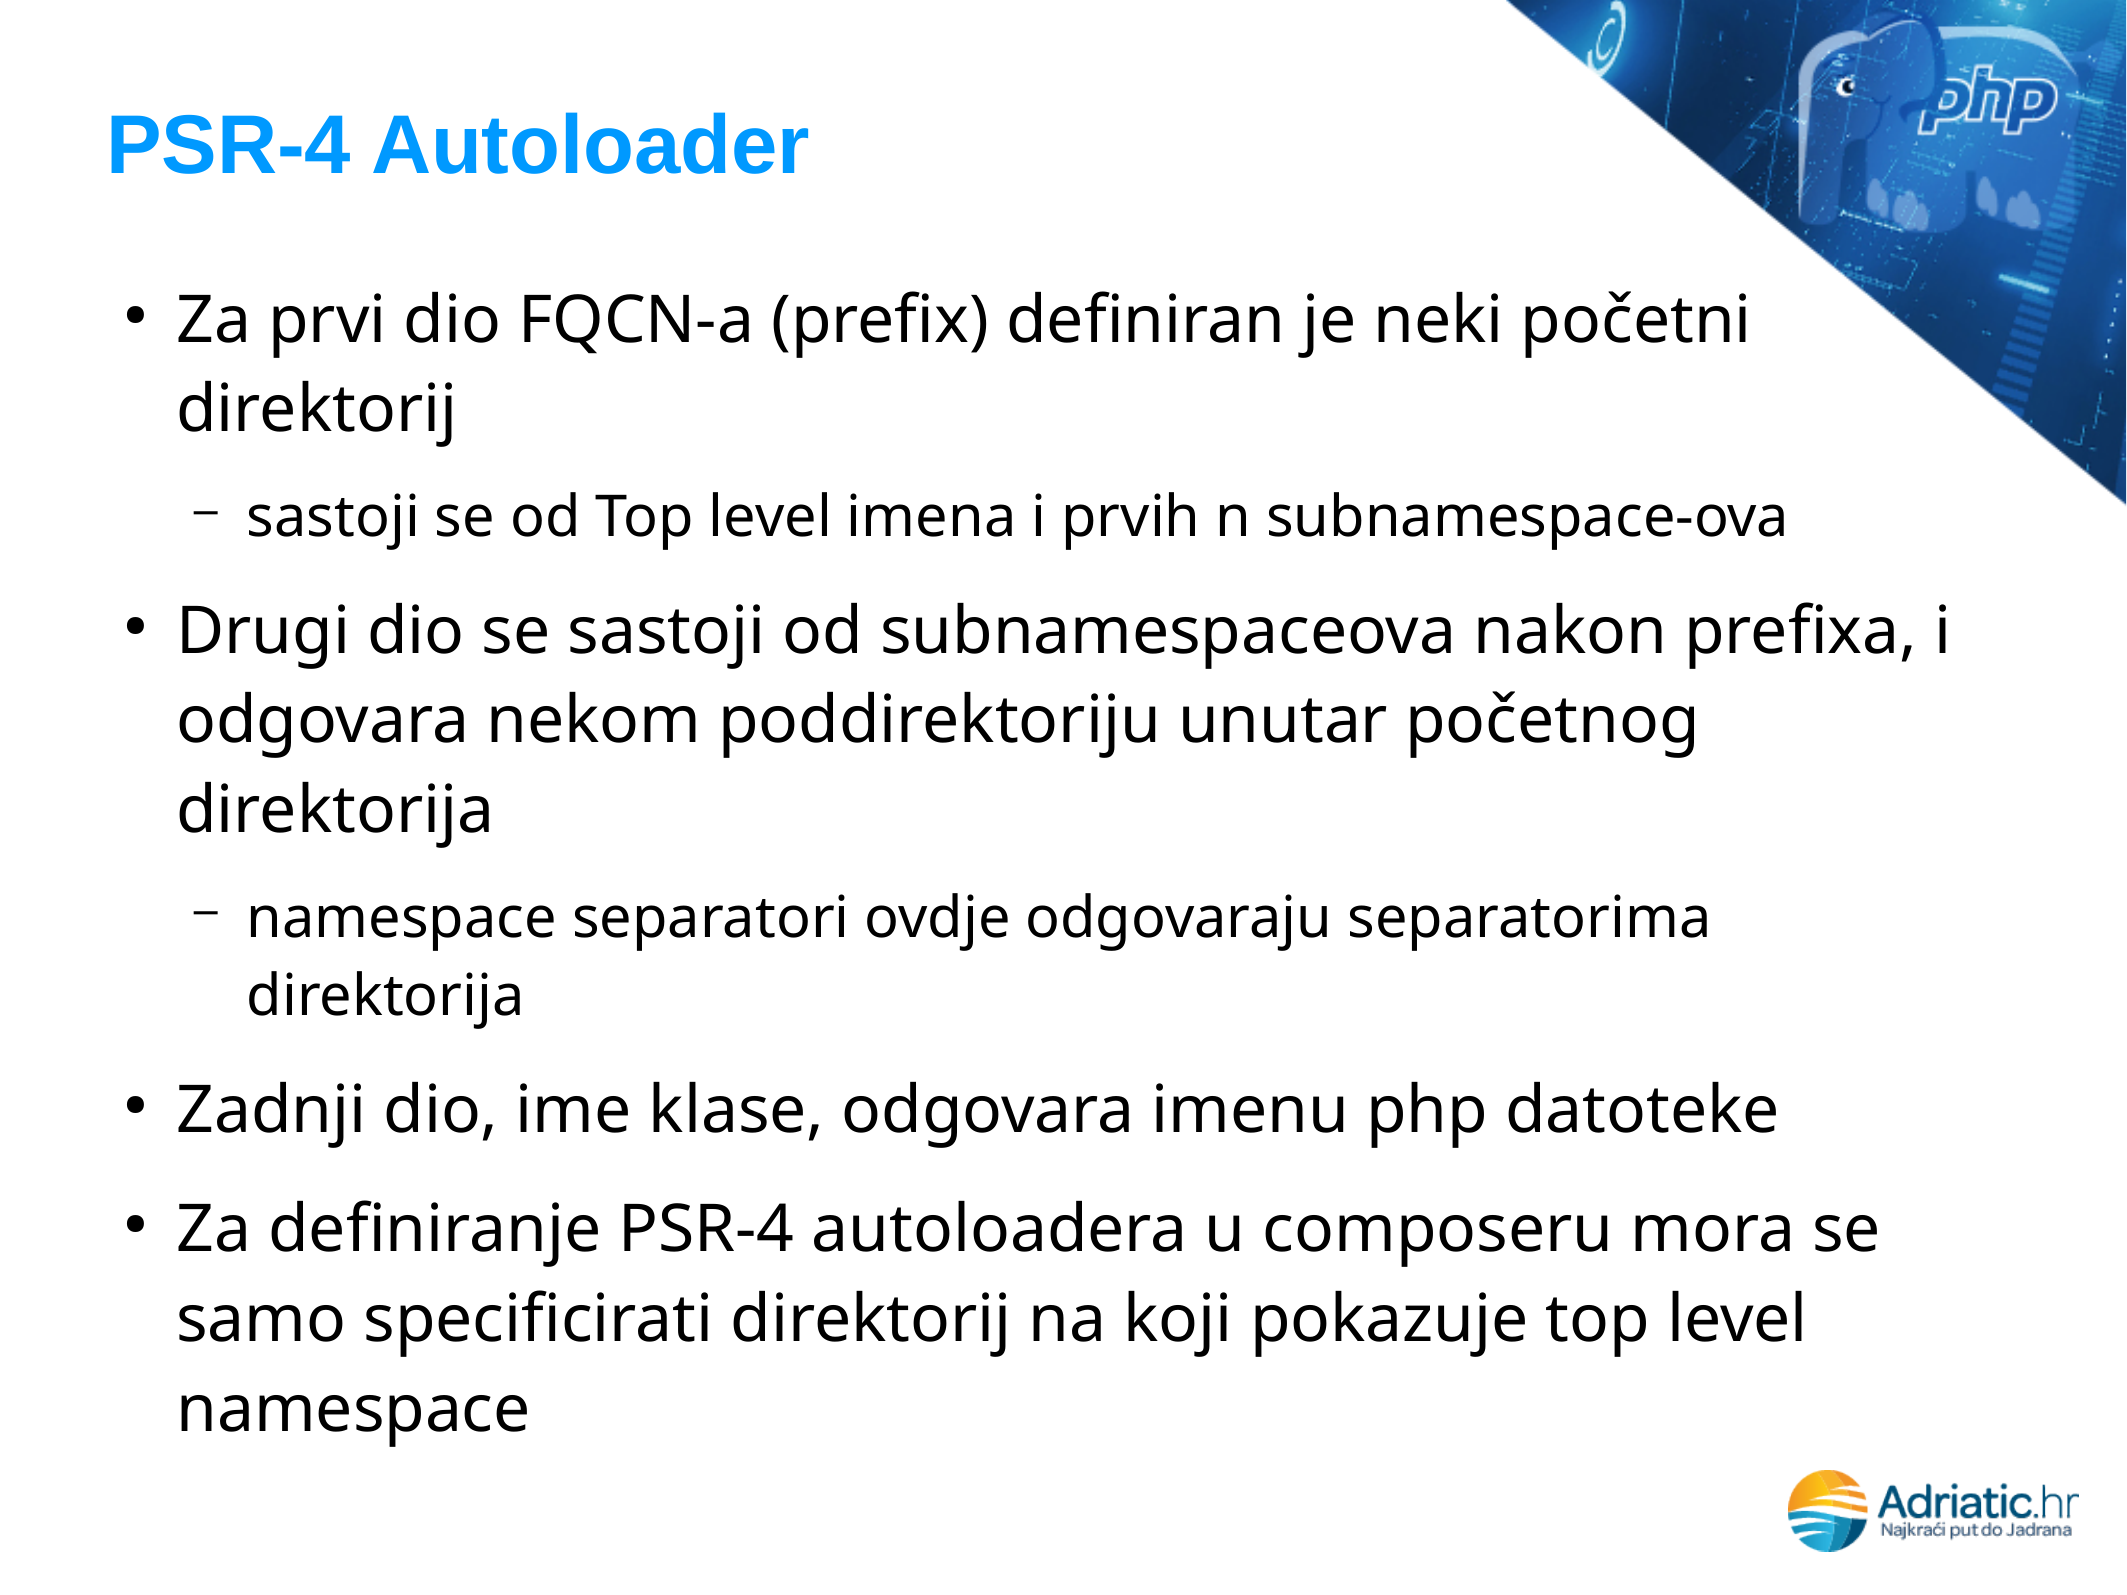

# PSR-4 Autoloader
Za prvi dio FQCN-a (prefix) definiran je neki početni direktorij
sastoji se od Top level imena i prvih n subnamespace-ova
Drugi dio se sastoji od subnamespaceova nakon prefixa, i odgovara nekom poddirektoriju unutar početnog direktorija
namespace separatori ovdje odgovaraju separatorima direktorija
Zadnji dio, ime klase, odgovara imenu php datoteke
Za definiranje PSR-4 autoloadera u composeru mora se samo specificirati direktorij na koji pokazuje top level namespace